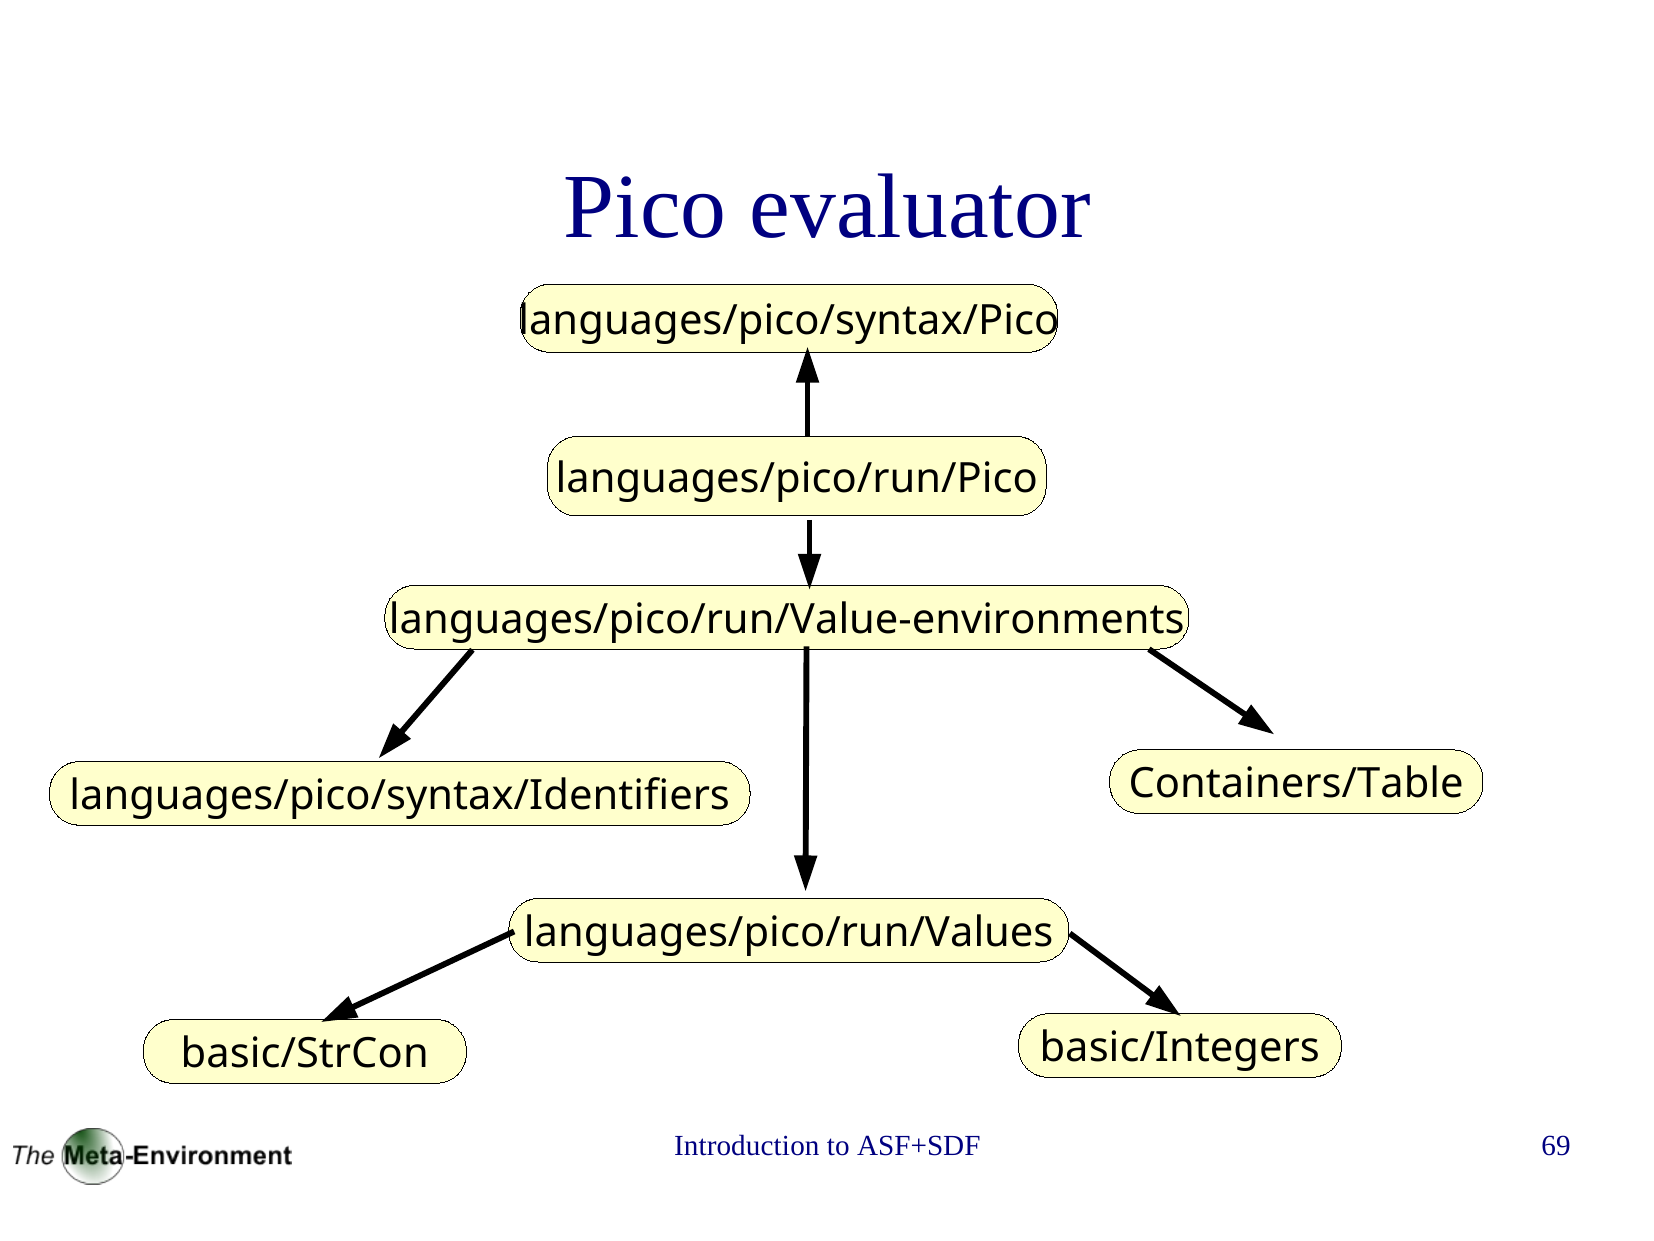

# Pico evaluator
languages/pico/syntax/Pico
languages/pico/run/Pico
languages/pico/run/Value-environments
Containers/Table
languages/pico/syntax/Identifiers
languages/pico/run/Values
basic/Integers
basic/StrCon
69